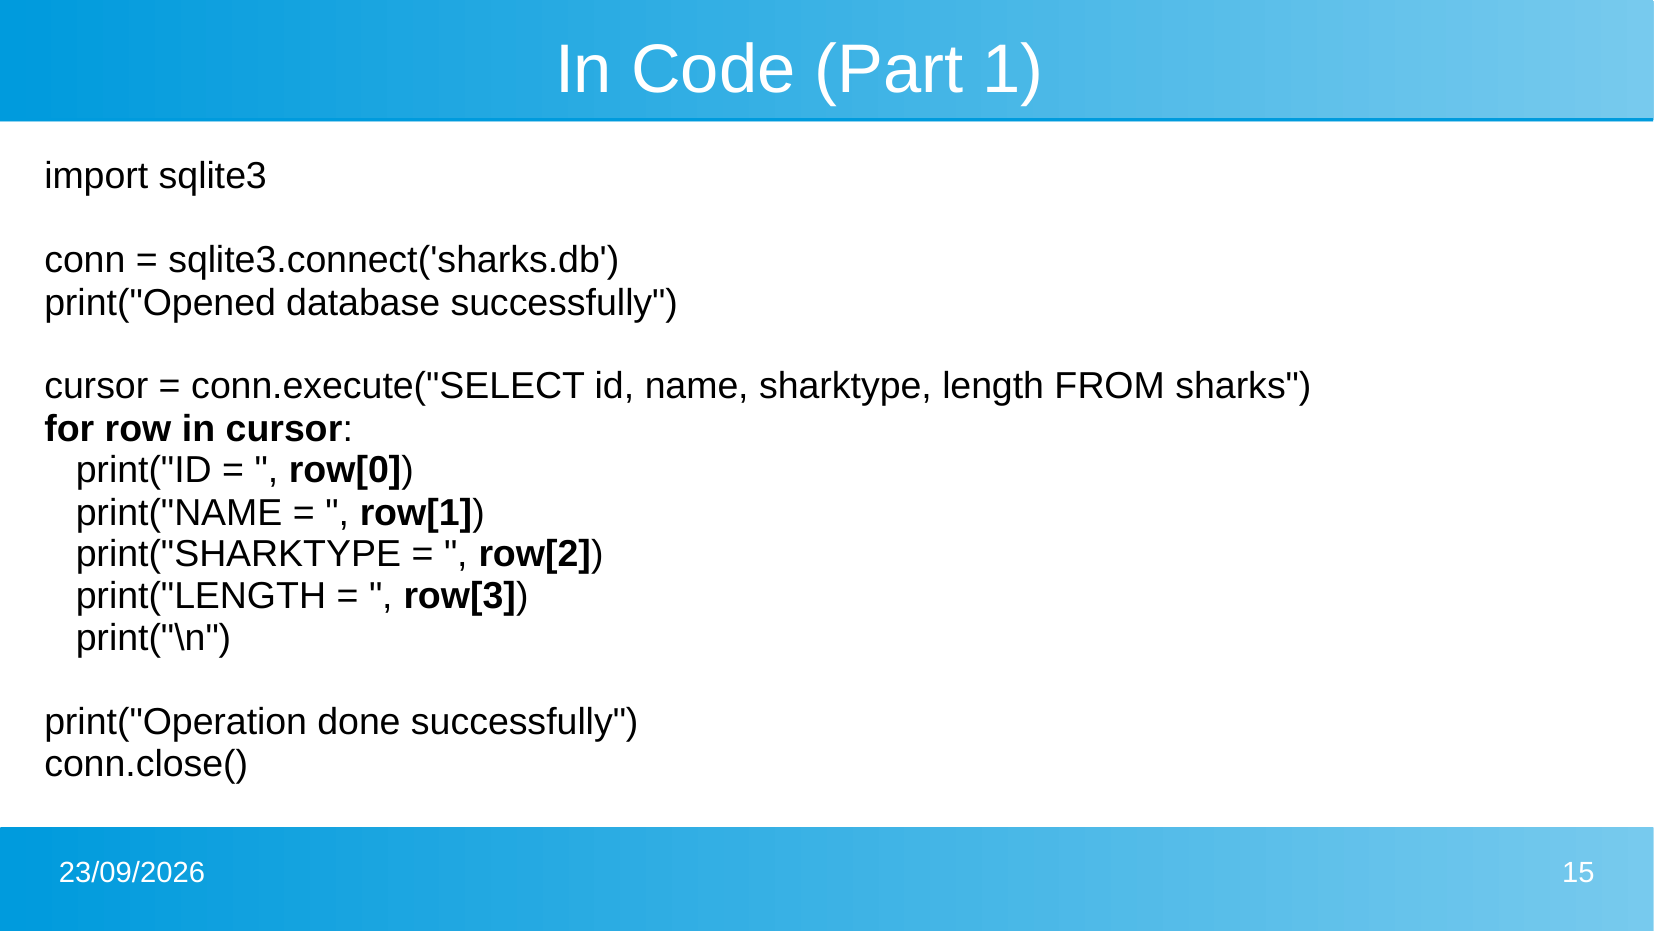

# In Code (Part 1)
import sqlite3
conn = sqlite3.connect('sharks.db')
print("Opened database successfully")
cursor = conn.execute("SELECT id, name, sharktype, length FROM sharks")
for row in cursor:
 print("ID = ", row[0])
 print("NAME = ", row[1])
 print("SHARKTYPE = ", row[2])
 print("LENGTH = ", row[3])
 print("\n")
print("Operation done successfully")
conn.close()
15